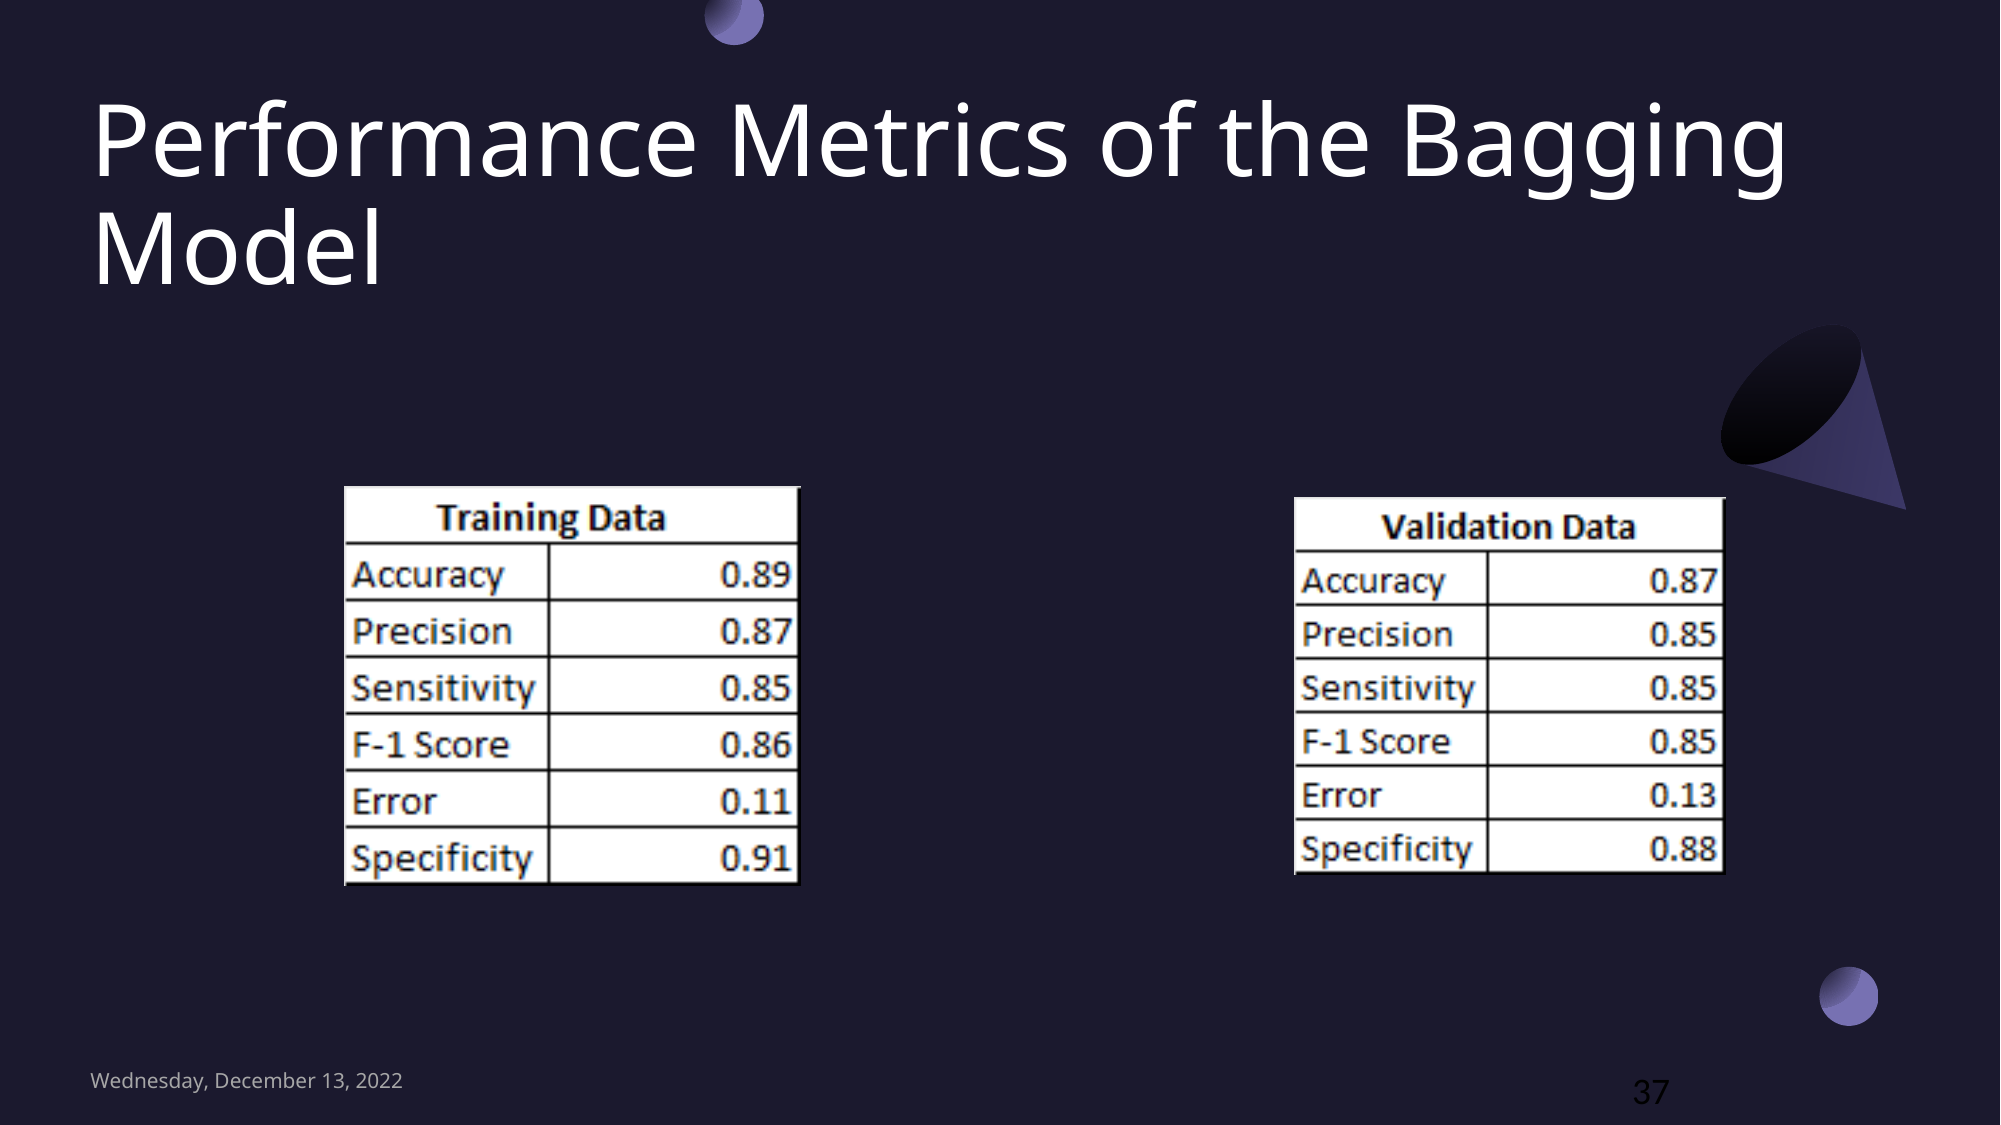

# Performance Metrics of the Bagging Model
Wednesday, December 13, 2022